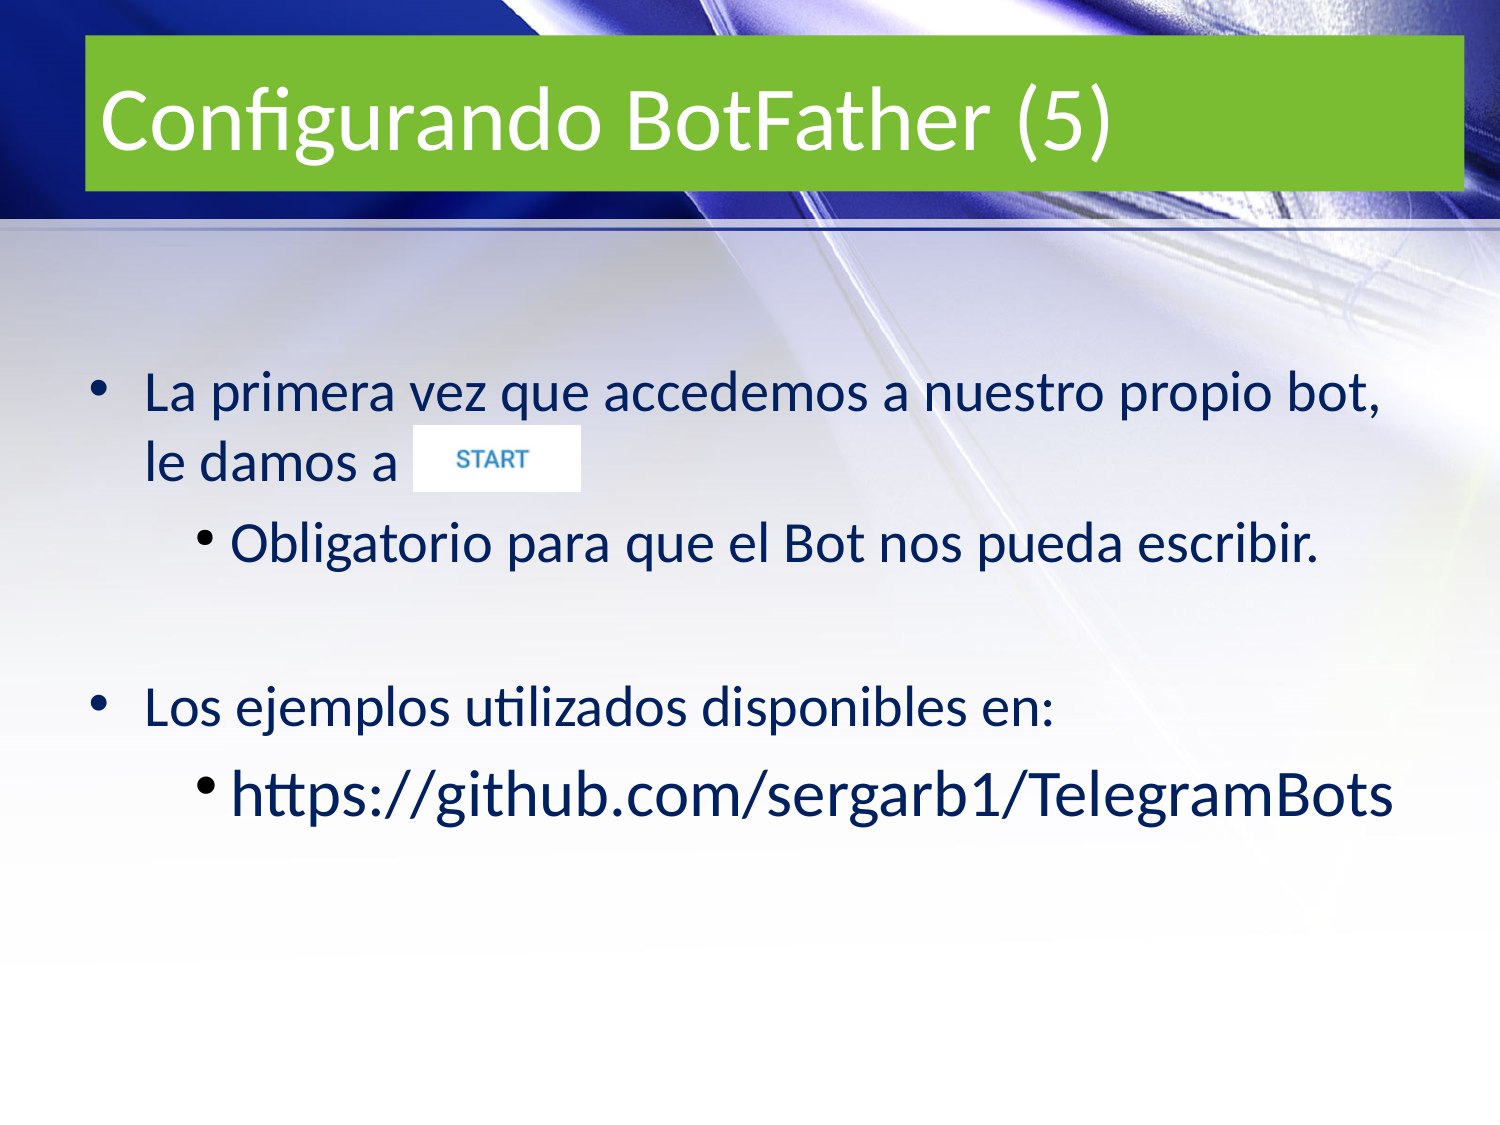

Configurando BotFather (5)
La primera vez que accedemos a nuestro propio bot, le damos a
Obligatorio para que el Bot nos pueda escribir.
Los ejemplos utilizados disponibles en:
https://github.com/sergarb1/TelegramBots